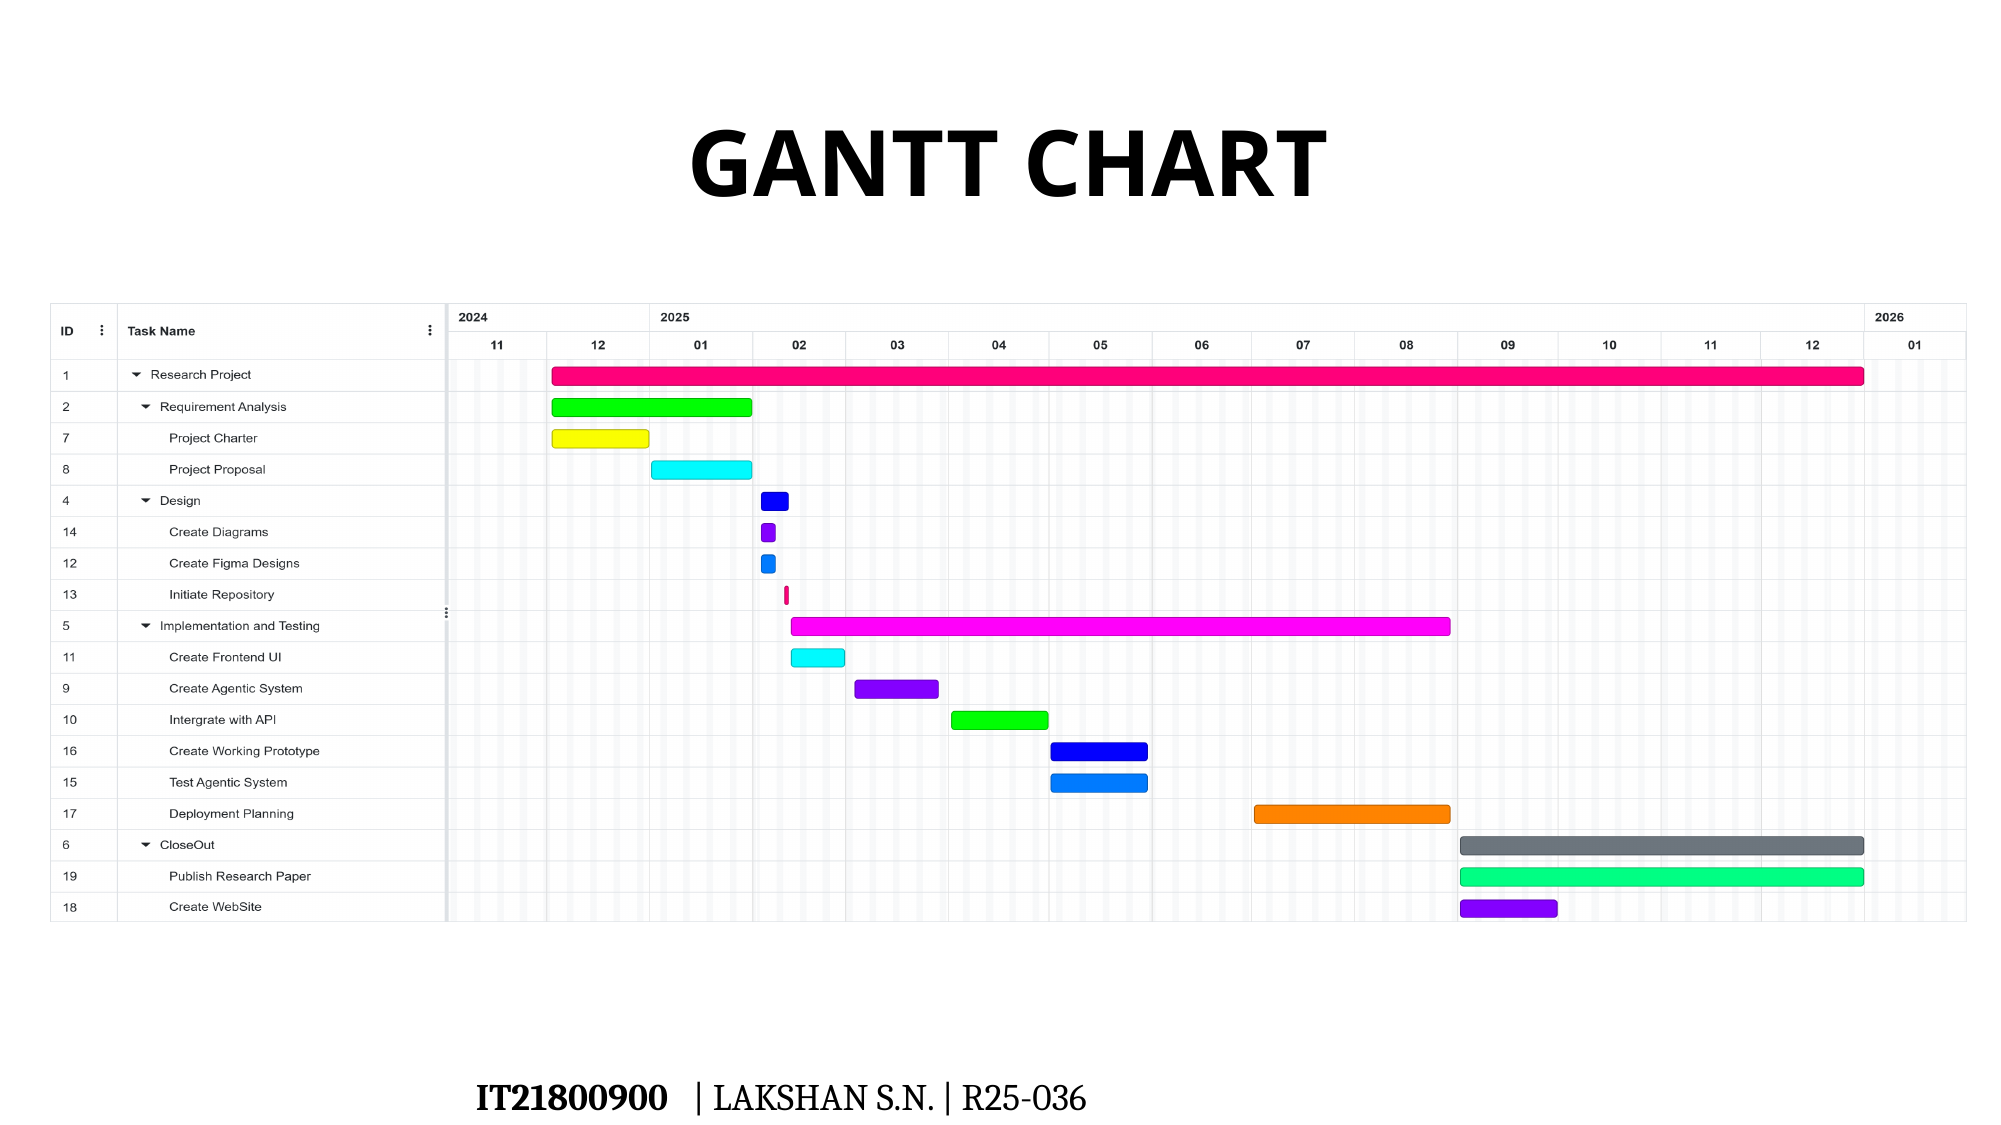

# GANTT CHART
IT21800900 | LAKSHAN S.N. | R25-036